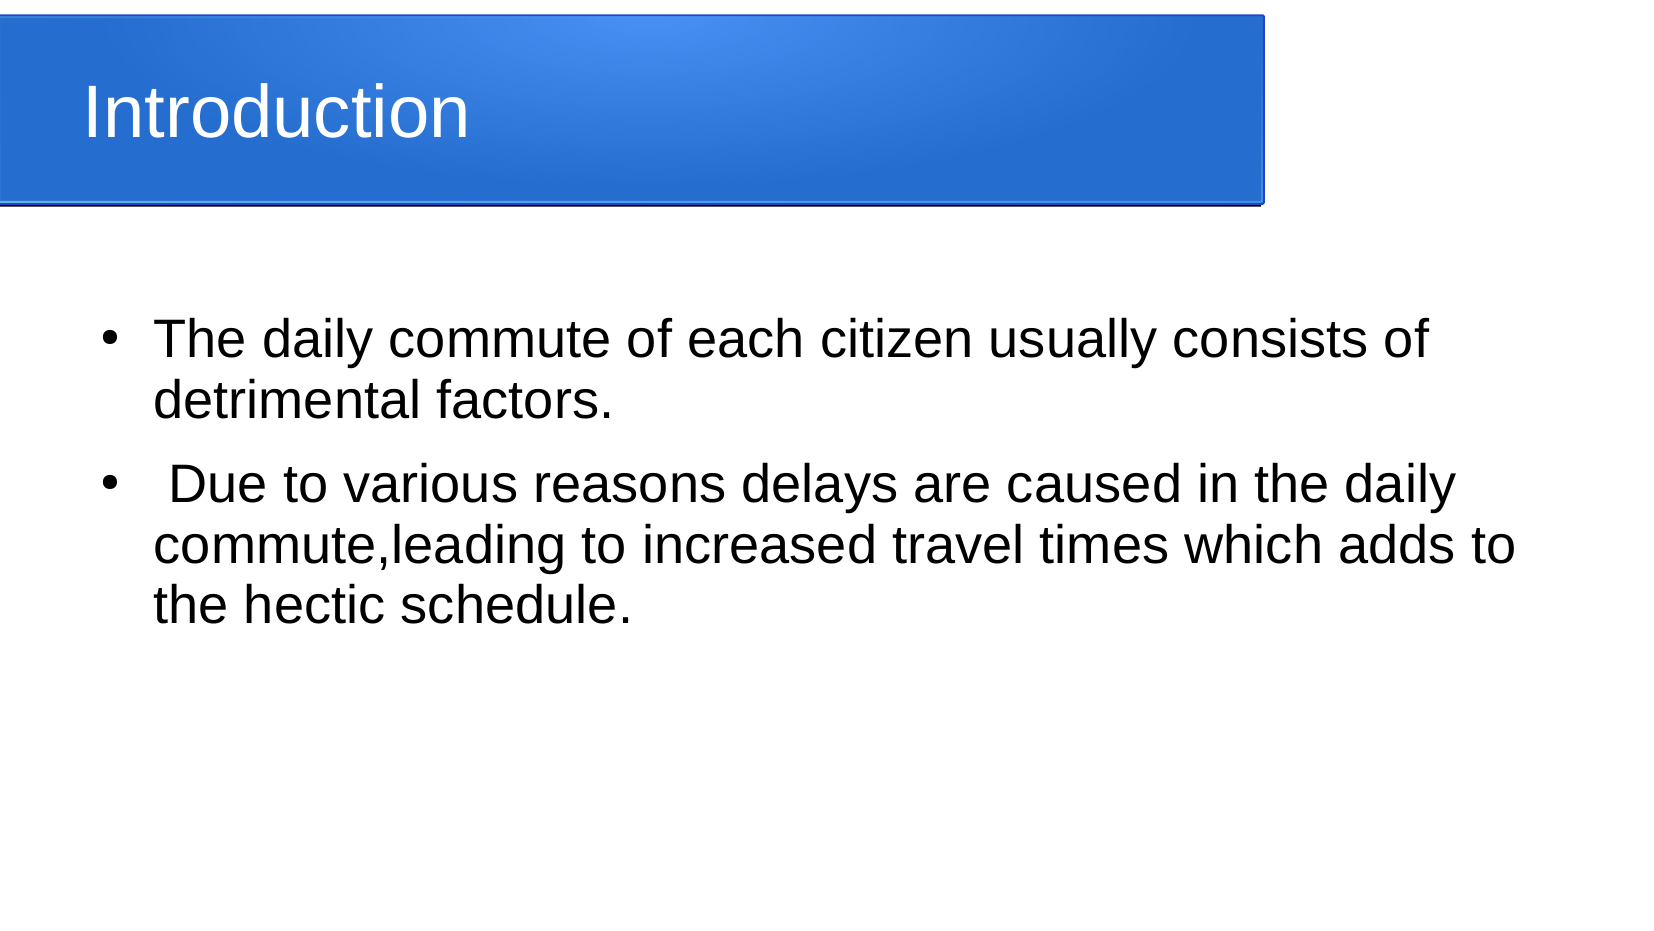

# Introduction
The daily commute of each citizen usually consists of detrimental factors.
 Due to various reasons delays are caused in the daily commute,leading to increased travel times which adds to the hectic schedule.